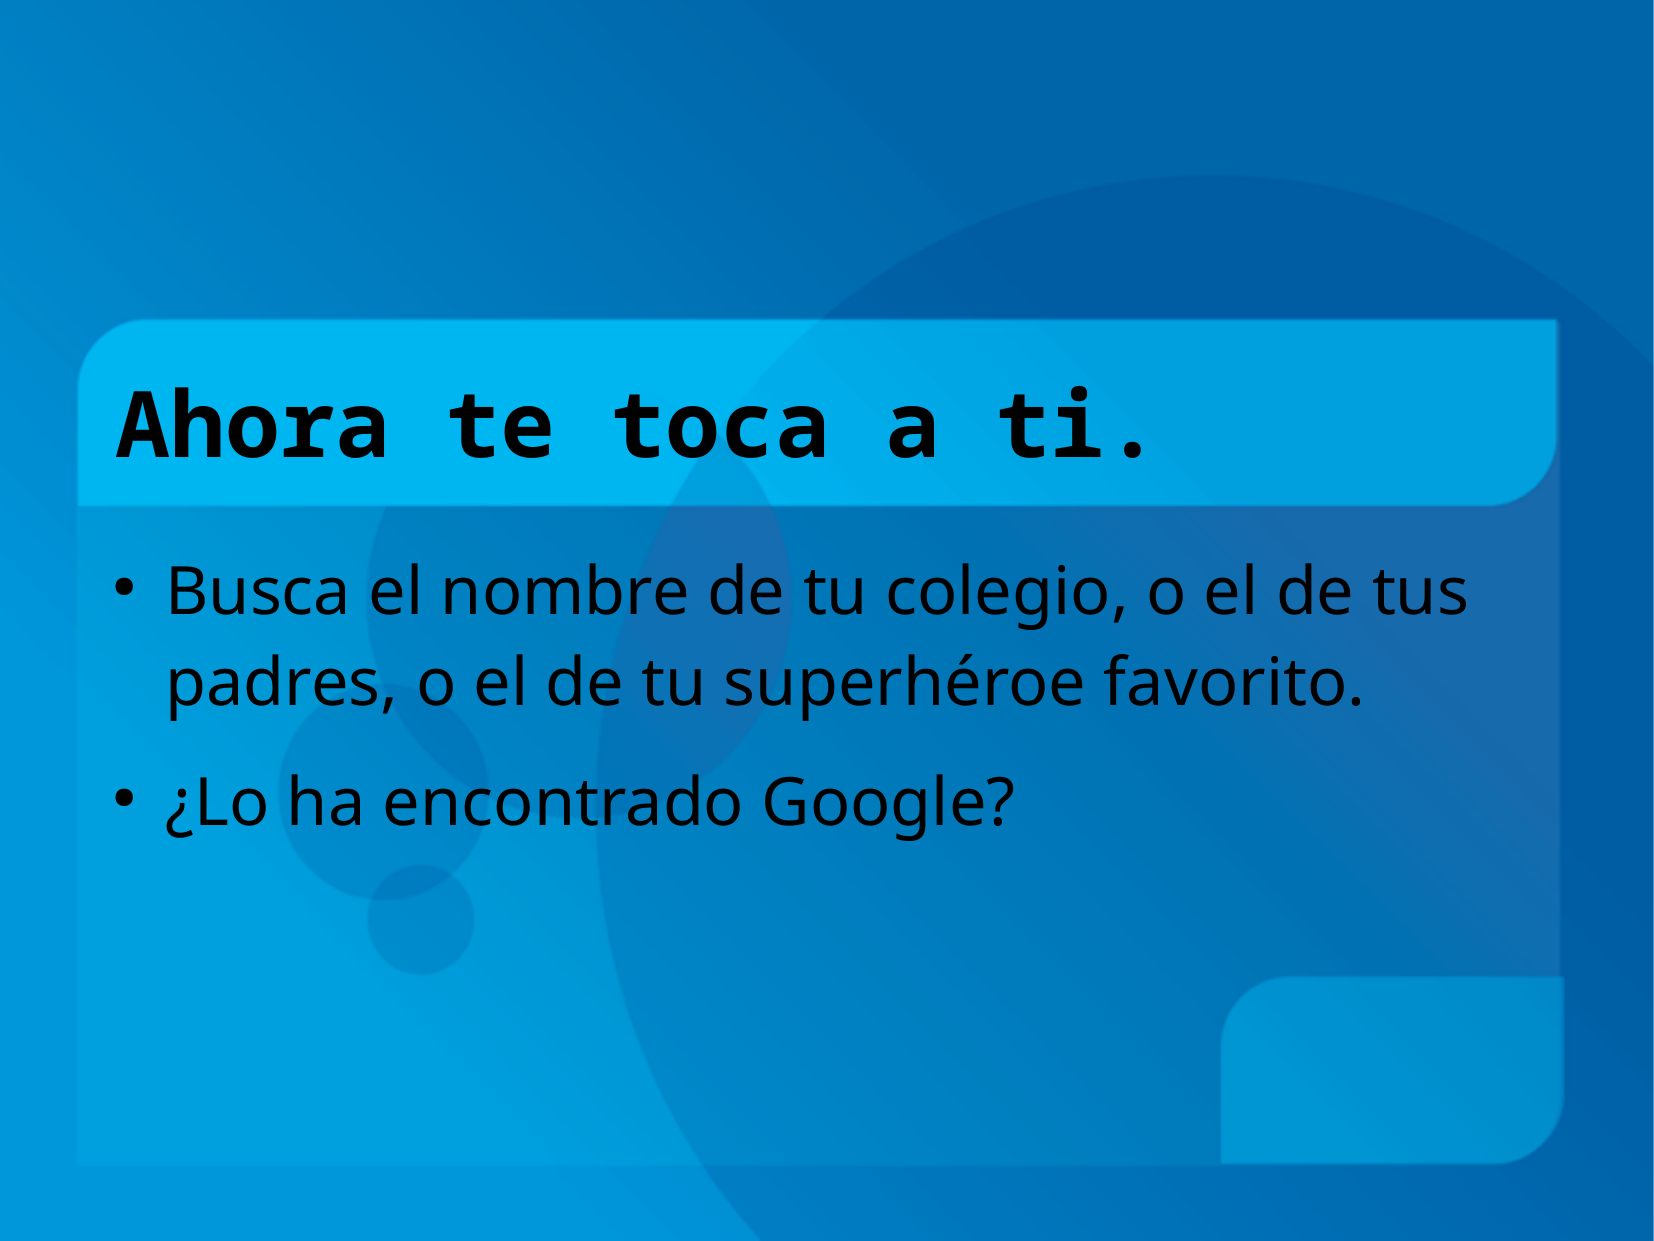

# Ahora te toca a ti.
Busca el nombre de tu colegio, o el de tus padres, o el de tu superhéroe favorito.
¿Lo ha encontrado Google?